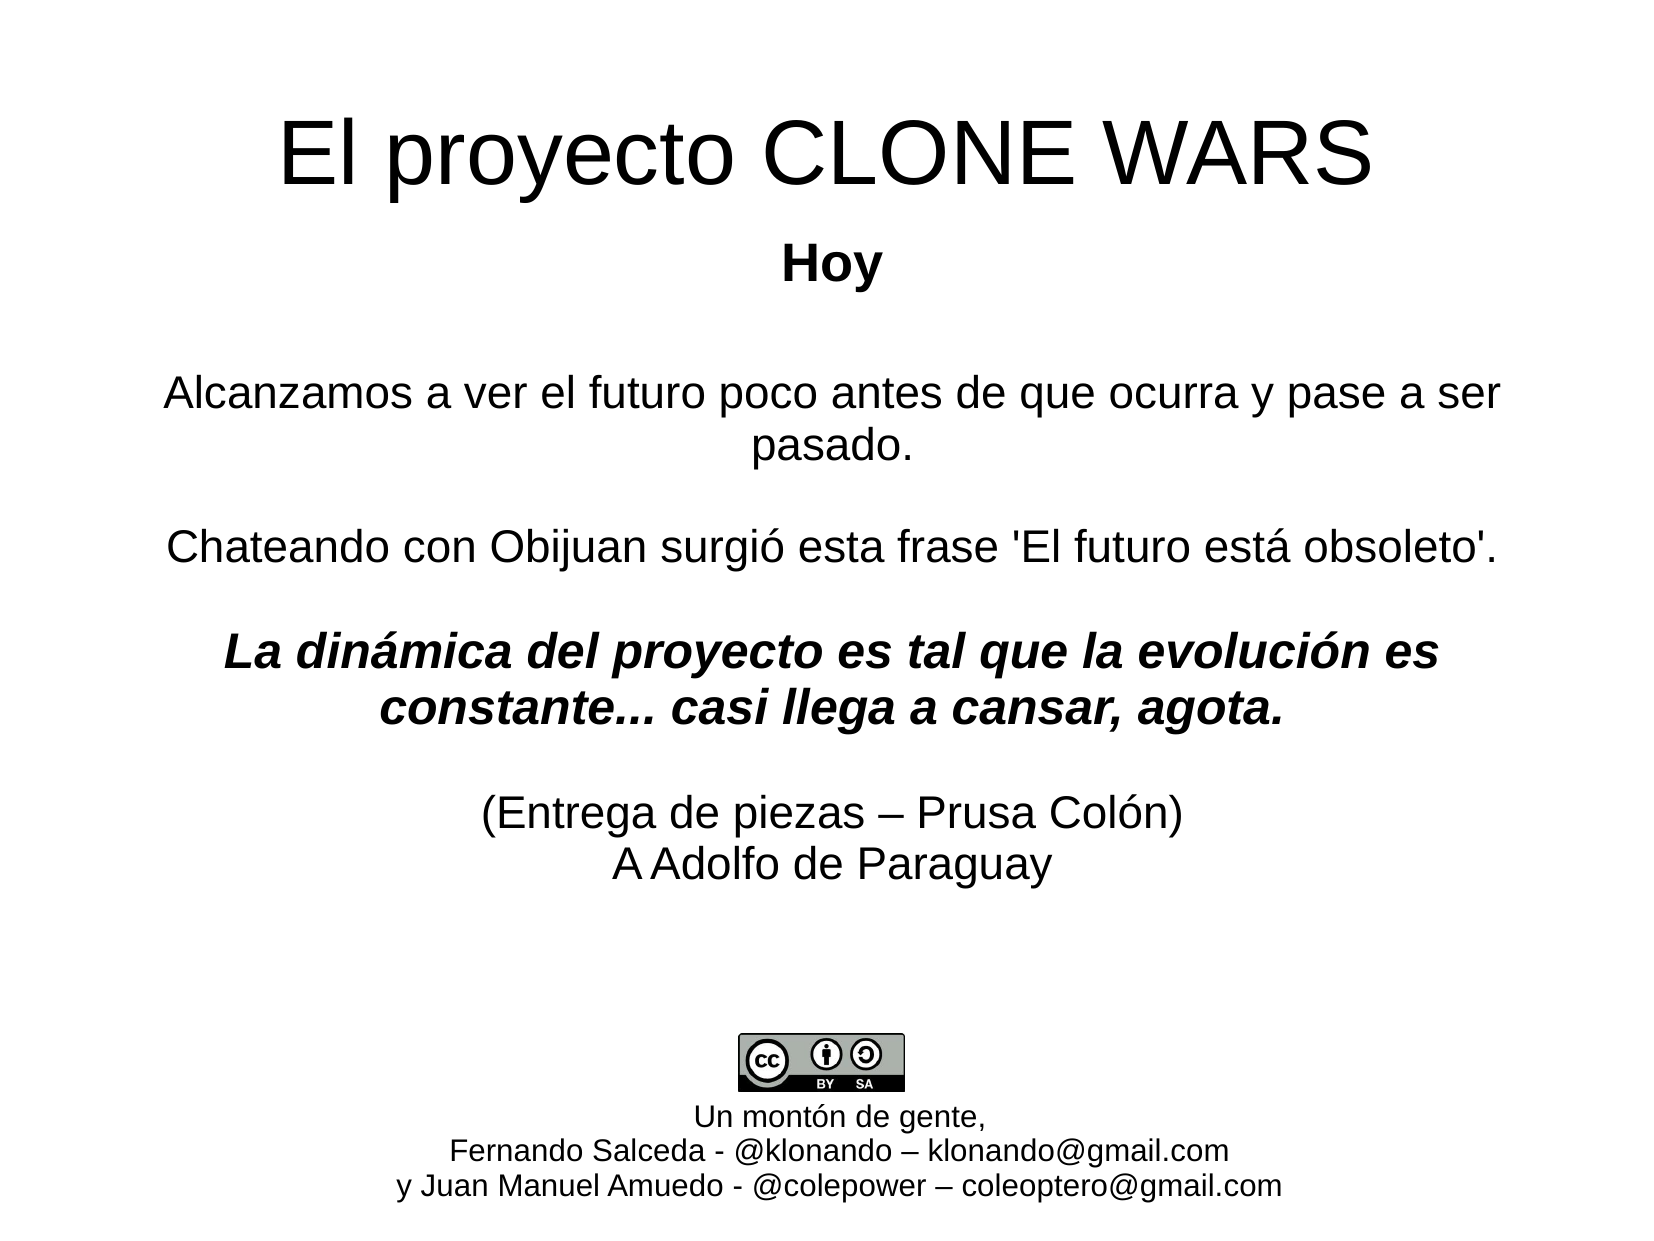

# El proyecto CLONE WARS
Hoy
Alcanzamos a ver el futuro poco antes de que ocurra y pase a ser pasado.
Chateando con Obijuan surgió esta frase 'El futuro está obsoleto'.
La dinámica del proyecto es tal que la evolución es constante... casi llega a cansar, agota.
(Entrega de piezas – Prusa Colón)
A Adolfo de Paraguay
Un montón de gente,
Fernando Salceda - @klonando – klonando@gmail.com
y Juan Manuel Amuedo - @colepower – coleoptero@gmail.com